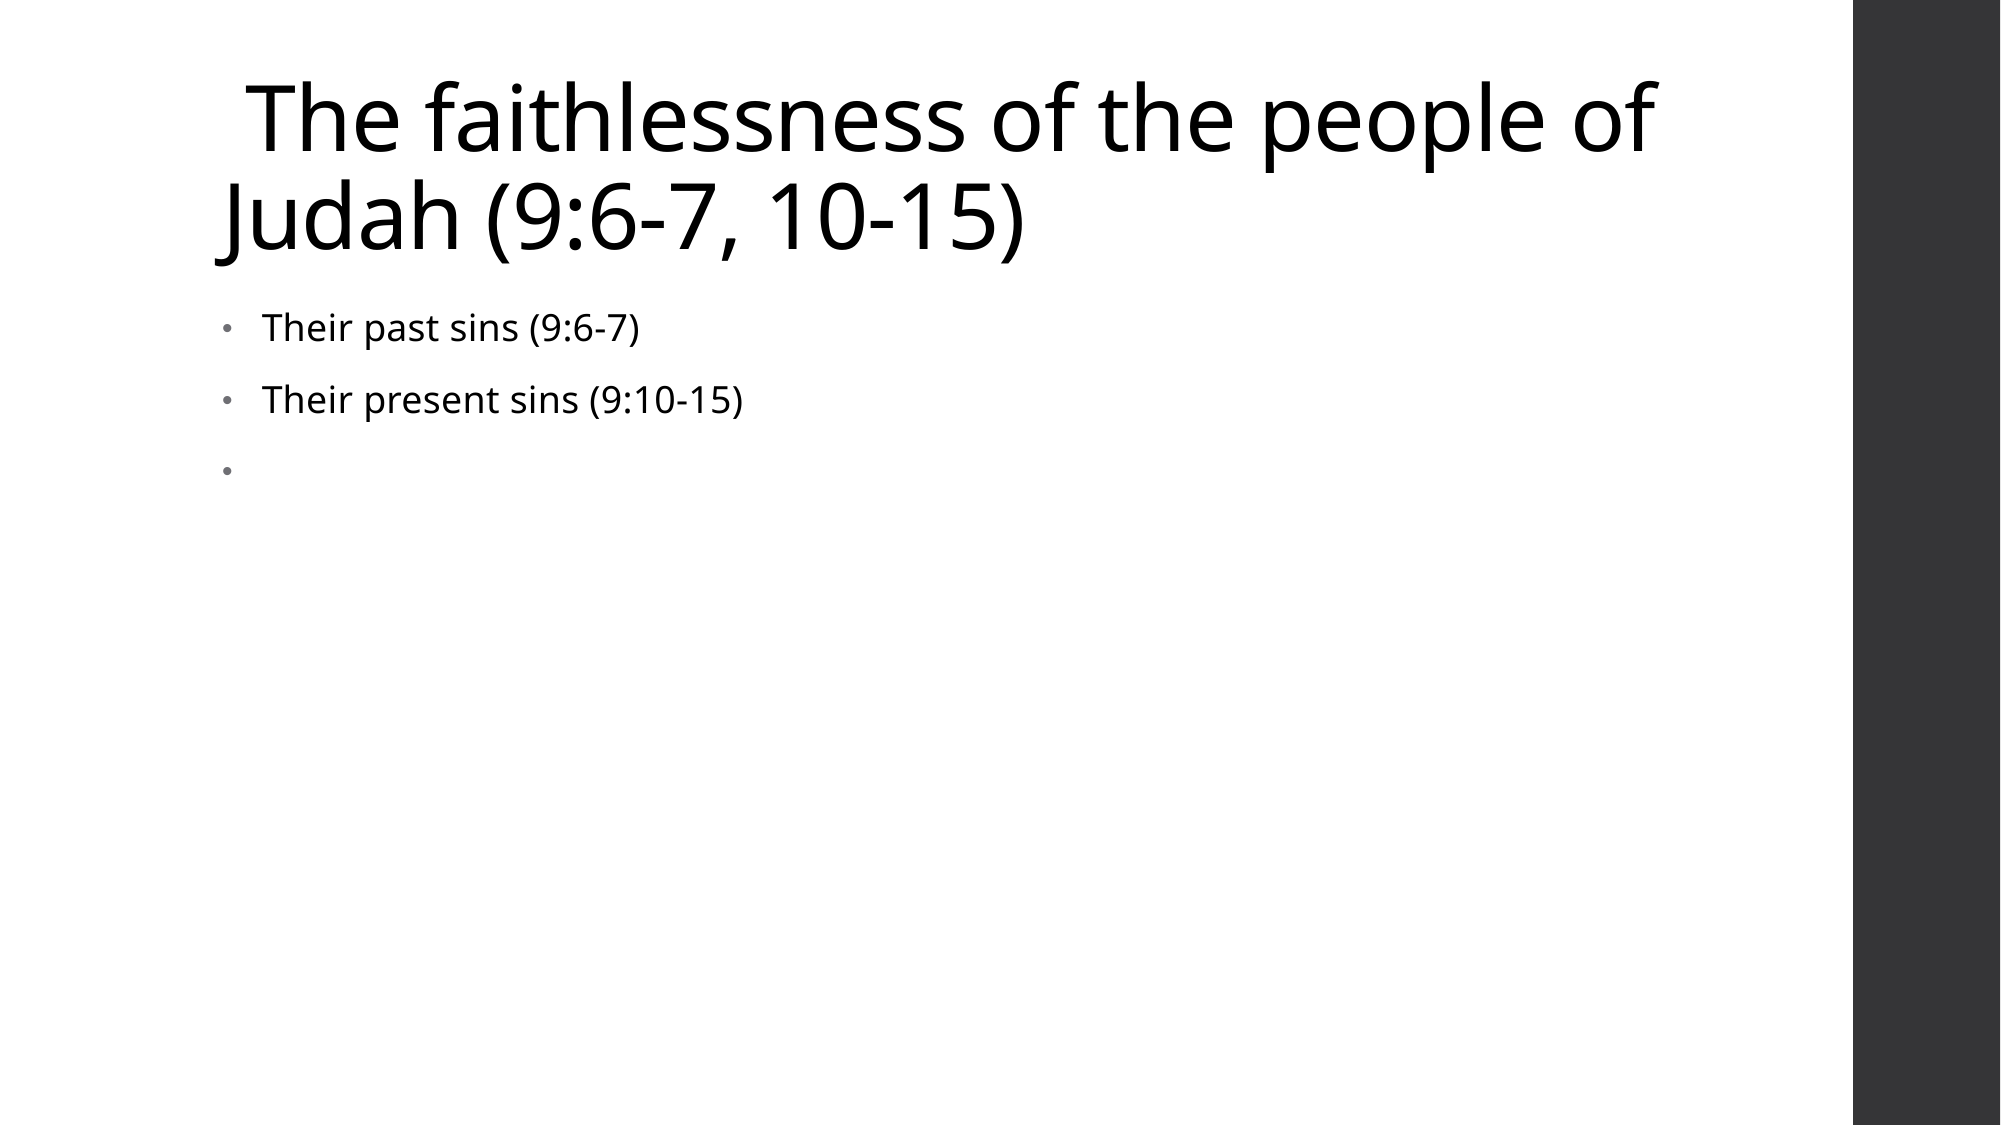

# The faithlessness of the people of Judah (9:6-7, 10-15)
 Their past sins (9:6-7)
 Their present sins (9:10-15)